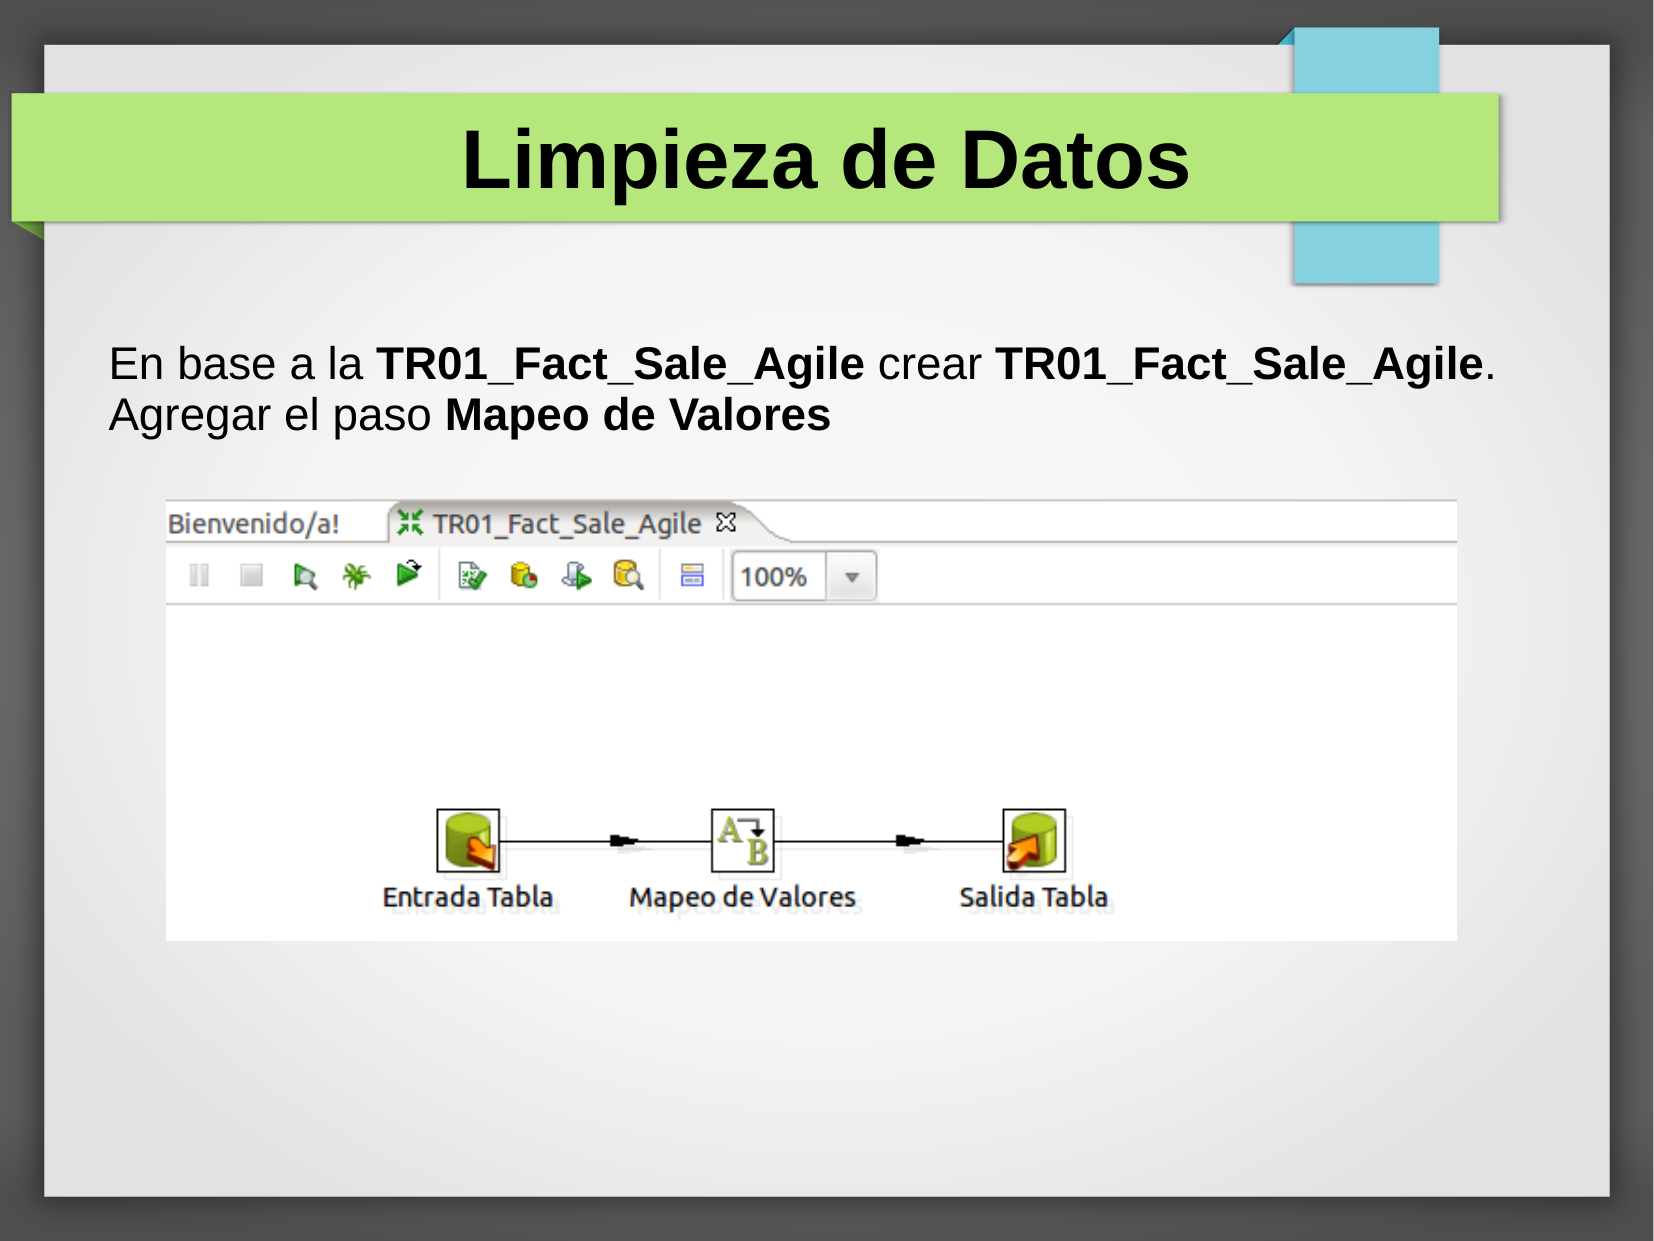

# Limpieza de Datos
En base a la TR01_Fact_Sale_Agile crear TR01_Fact_Sale_Agile.
Agregar el paso Mapeo de Valores